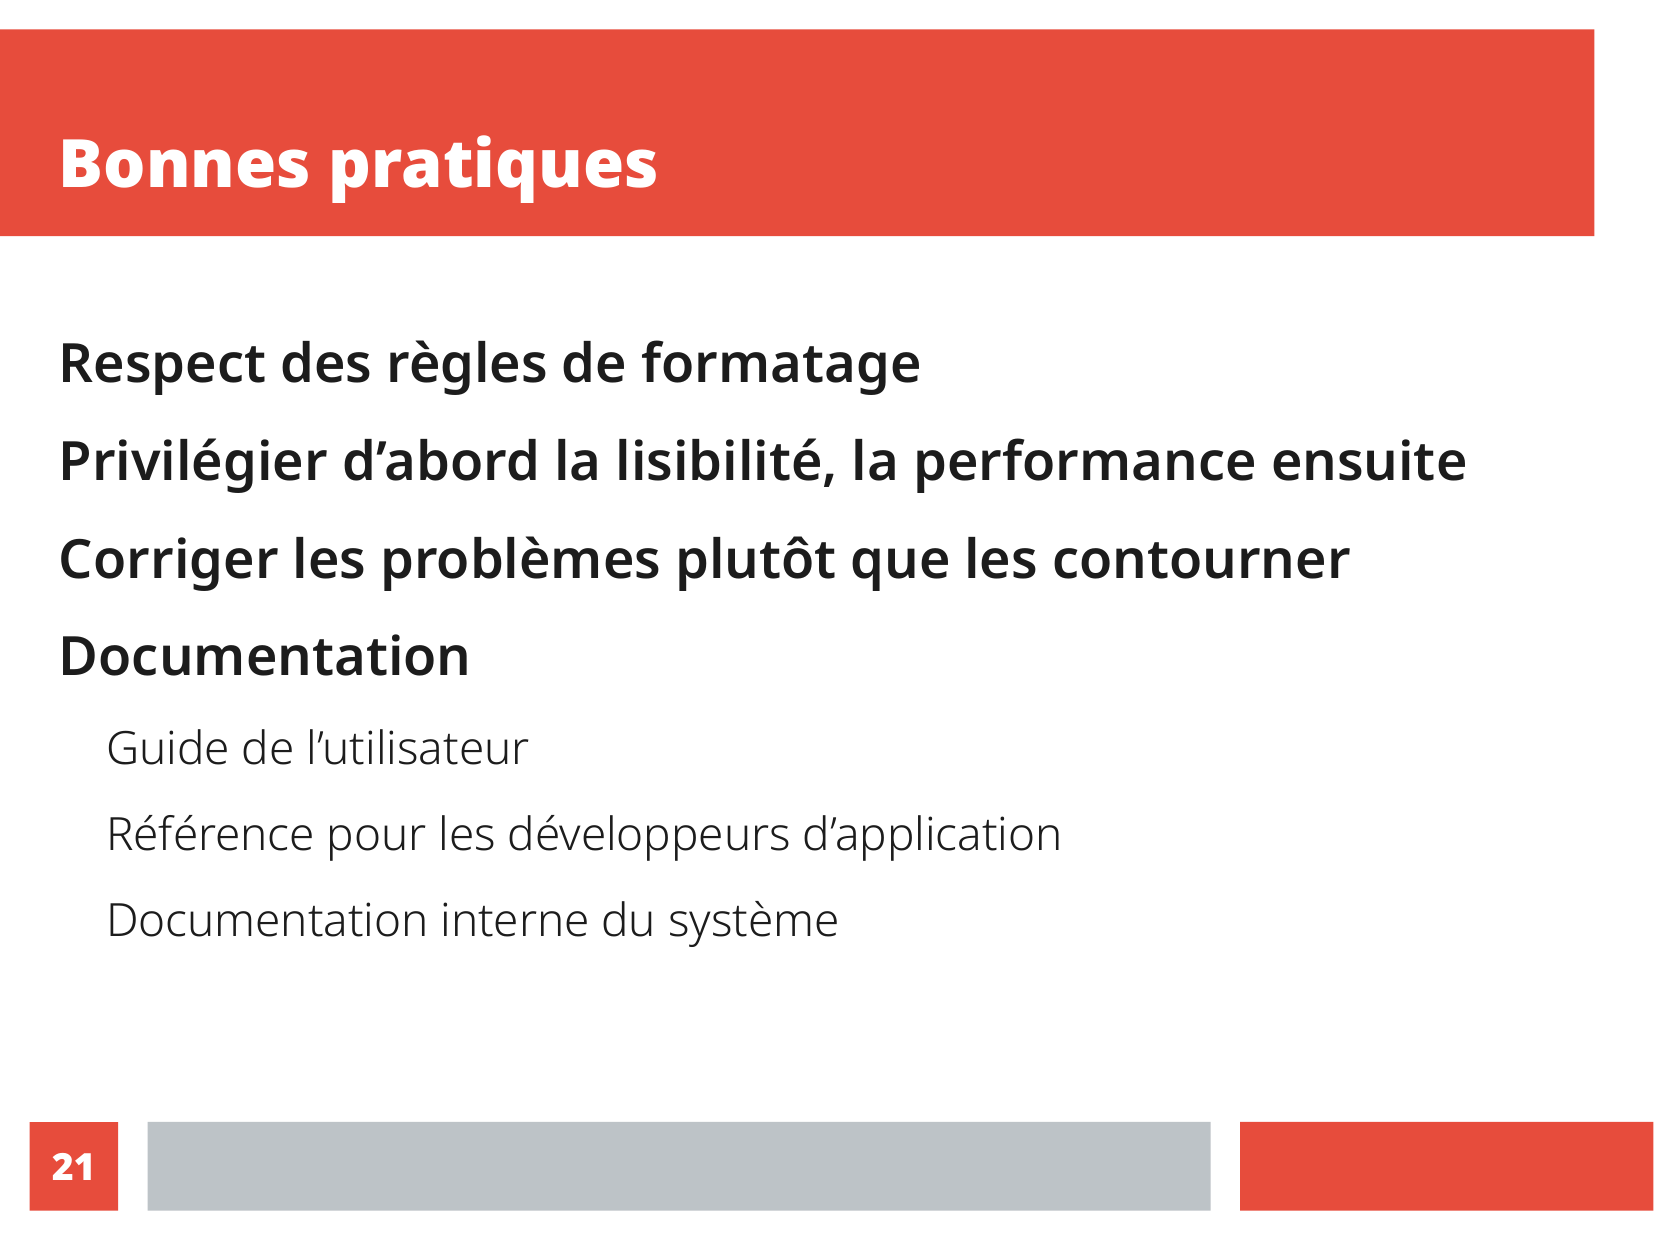

# Bonnes pratiques
Respect des règles de formatage
Privilégier d’abord la lisibilité, la performance ensuite
Corriger les problèmes plutôt que les contourner
Documentation
Guide de l’utilisateur
Référence pour les développeurs d’application
Documentation interne du système
21